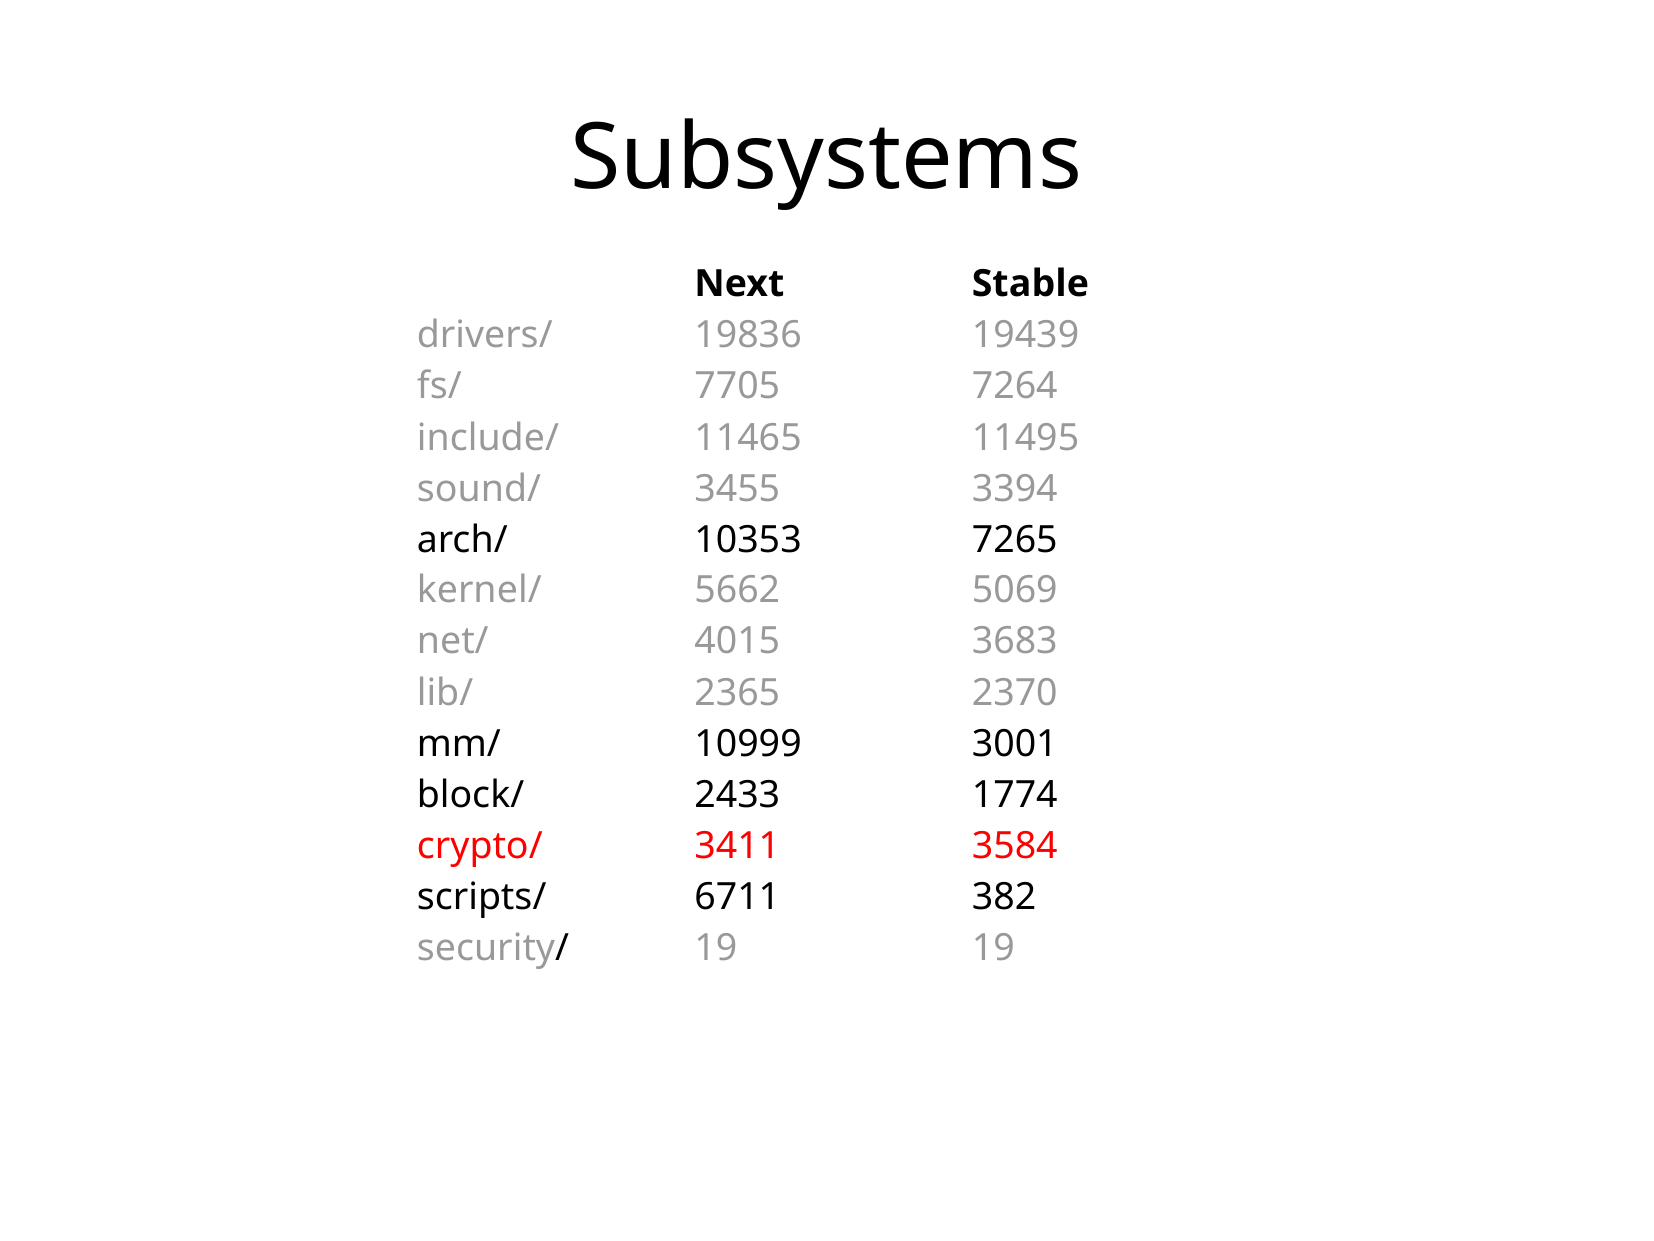

# Subsystems
| drivers/ fs/ include/ sound/ arch/ kernel/ net/ lib/ mm/ block/ crypto/ scripts/ security/ | Next 19836 7705 11465 3455 10353 5662 4015 2365 10999 2433 3411 6711 19 | Stable 19439 7264 11495 3394 7265 5069 3683 2370 3001 1774 3584 382 19 |
| --- | --- | --- |